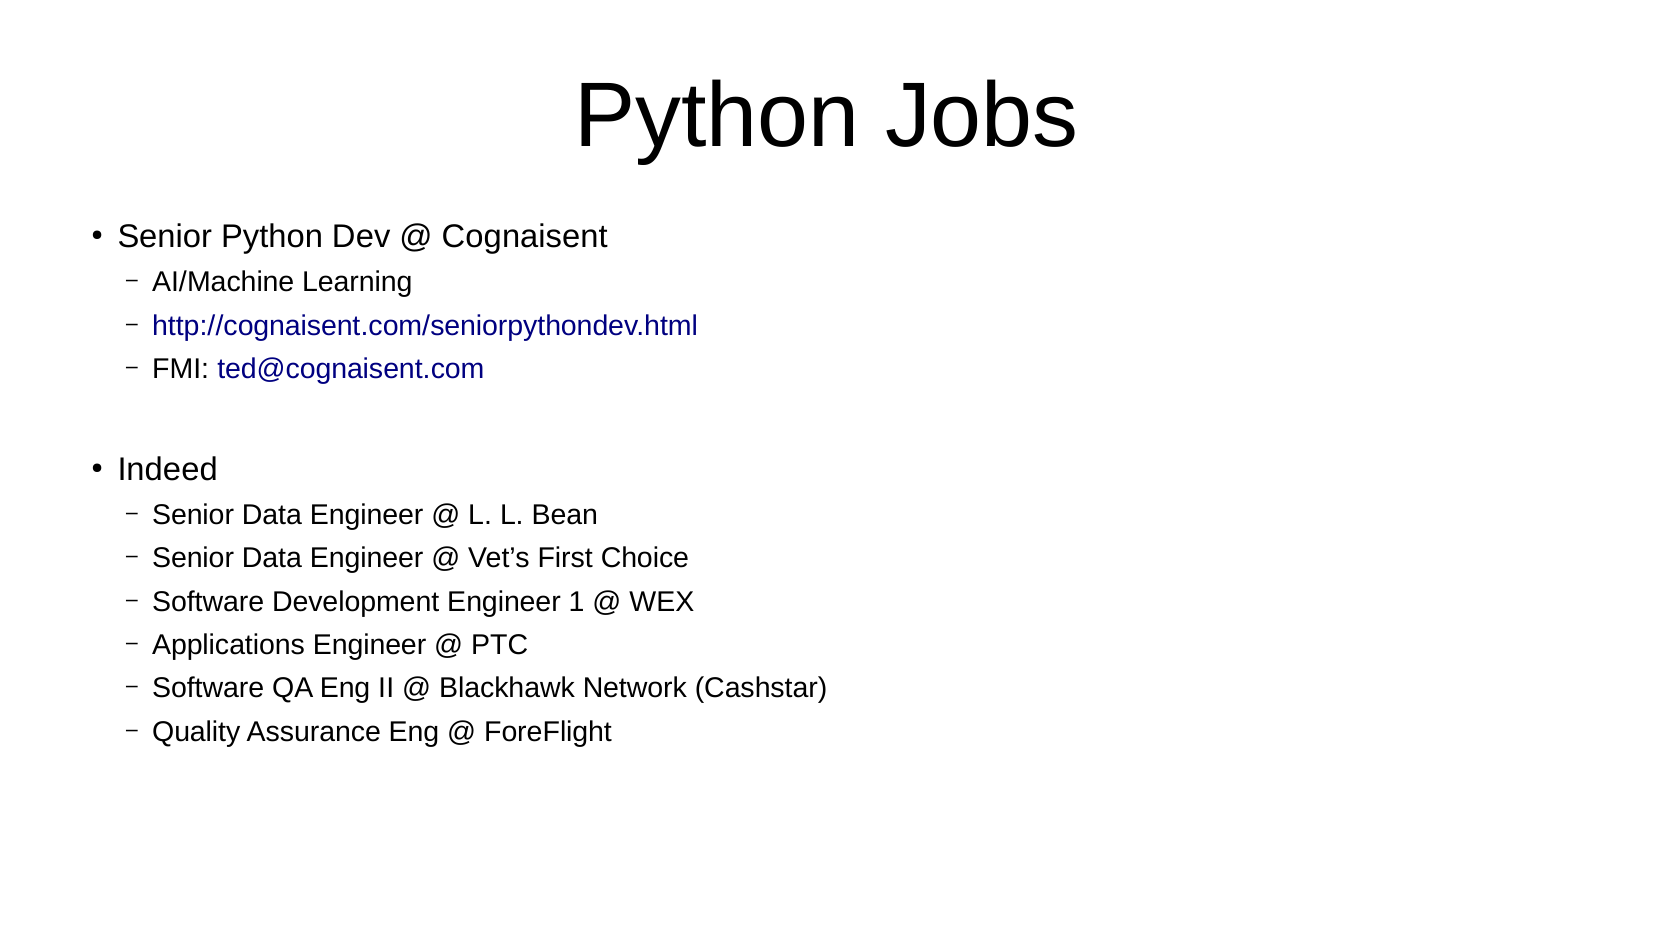

# Python Jobs
Senior Python Dev @ Cognaisent
AI/Machine Learning
http://cognaisent.com/seniorpythondev.html
FMI: ted@cognaisent.com
Indeed
Senior Data Engineer @ L. L. Bean
Senior Data Engineer @ Vet’s First Choice
Software Development Engineer 1 @ WEX
Applications Engineer @ PTC
Software QA Eng II @ Blackhawk Network (Cashstar)
Quality Assurance Eng @ ForeFlight